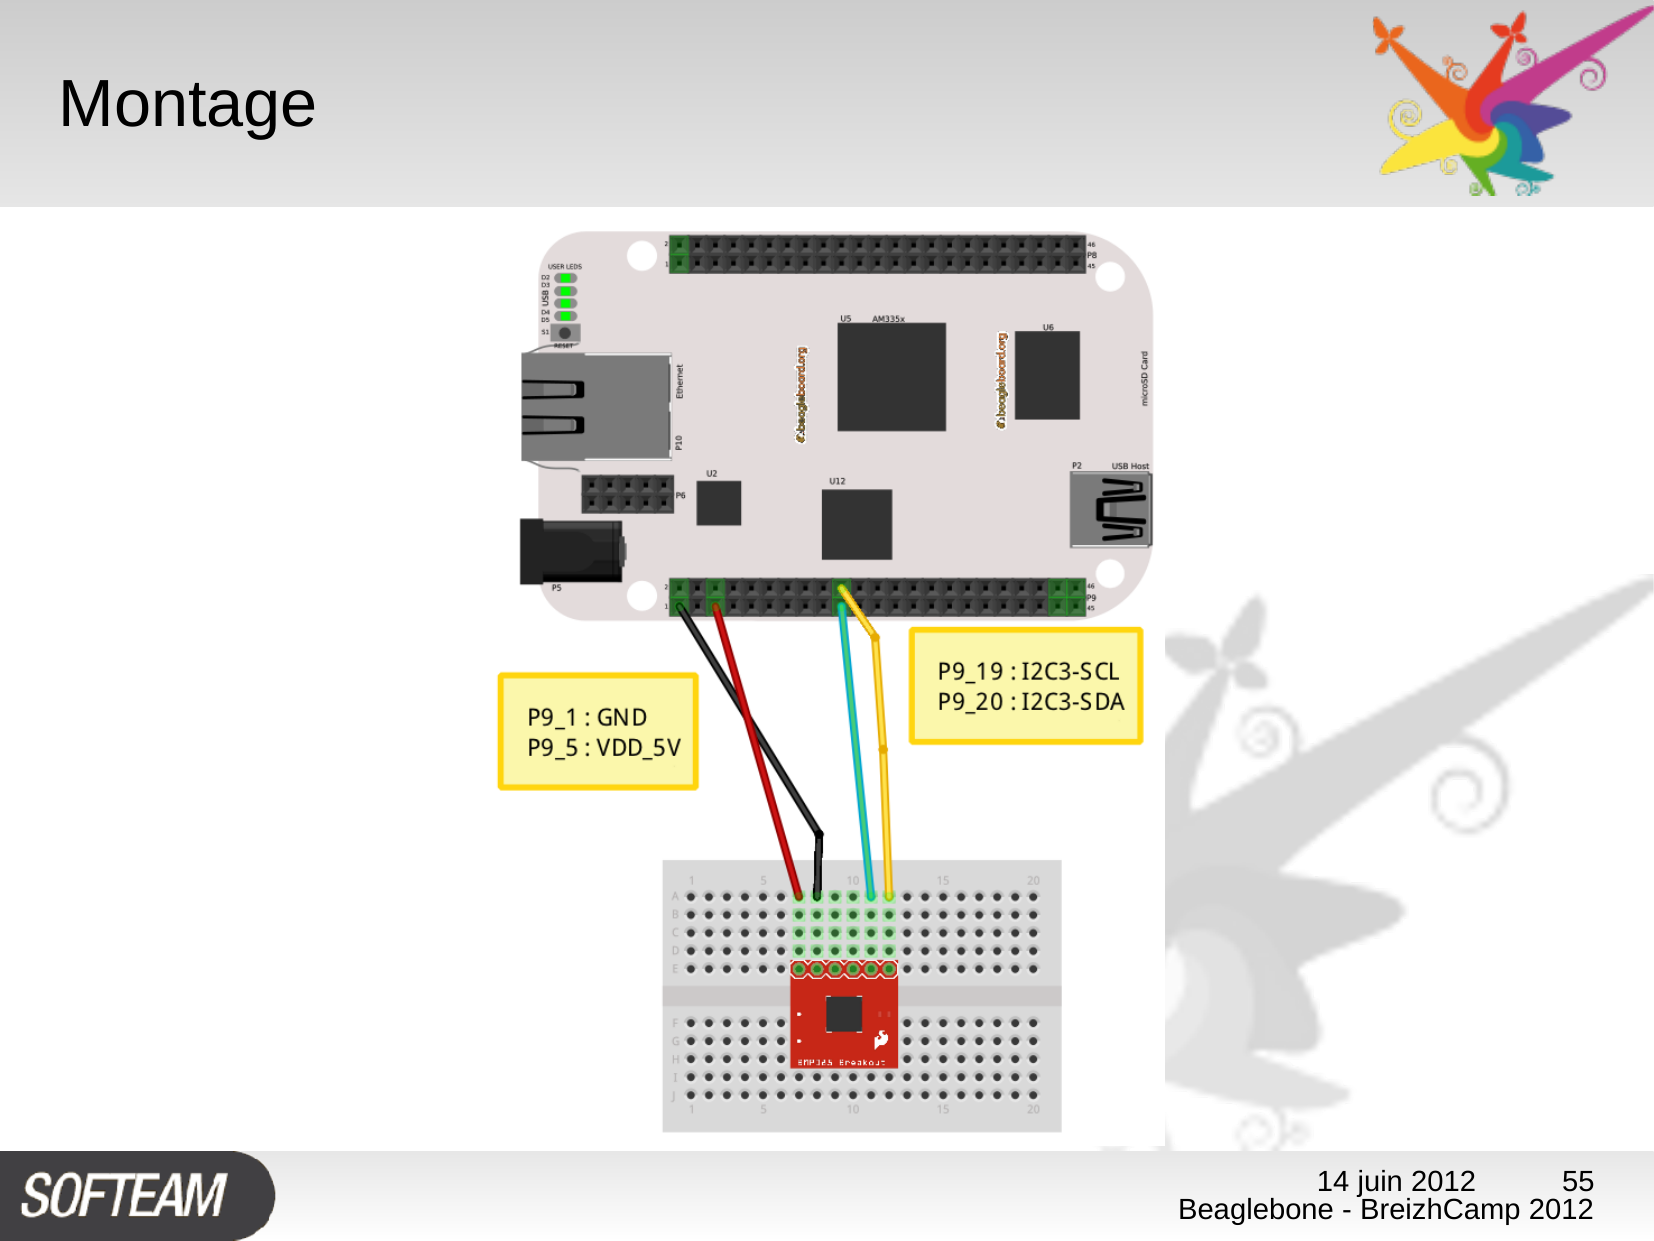

# Montage
14 juin 2012
55
Beaglebone - BreizhCamp 2012